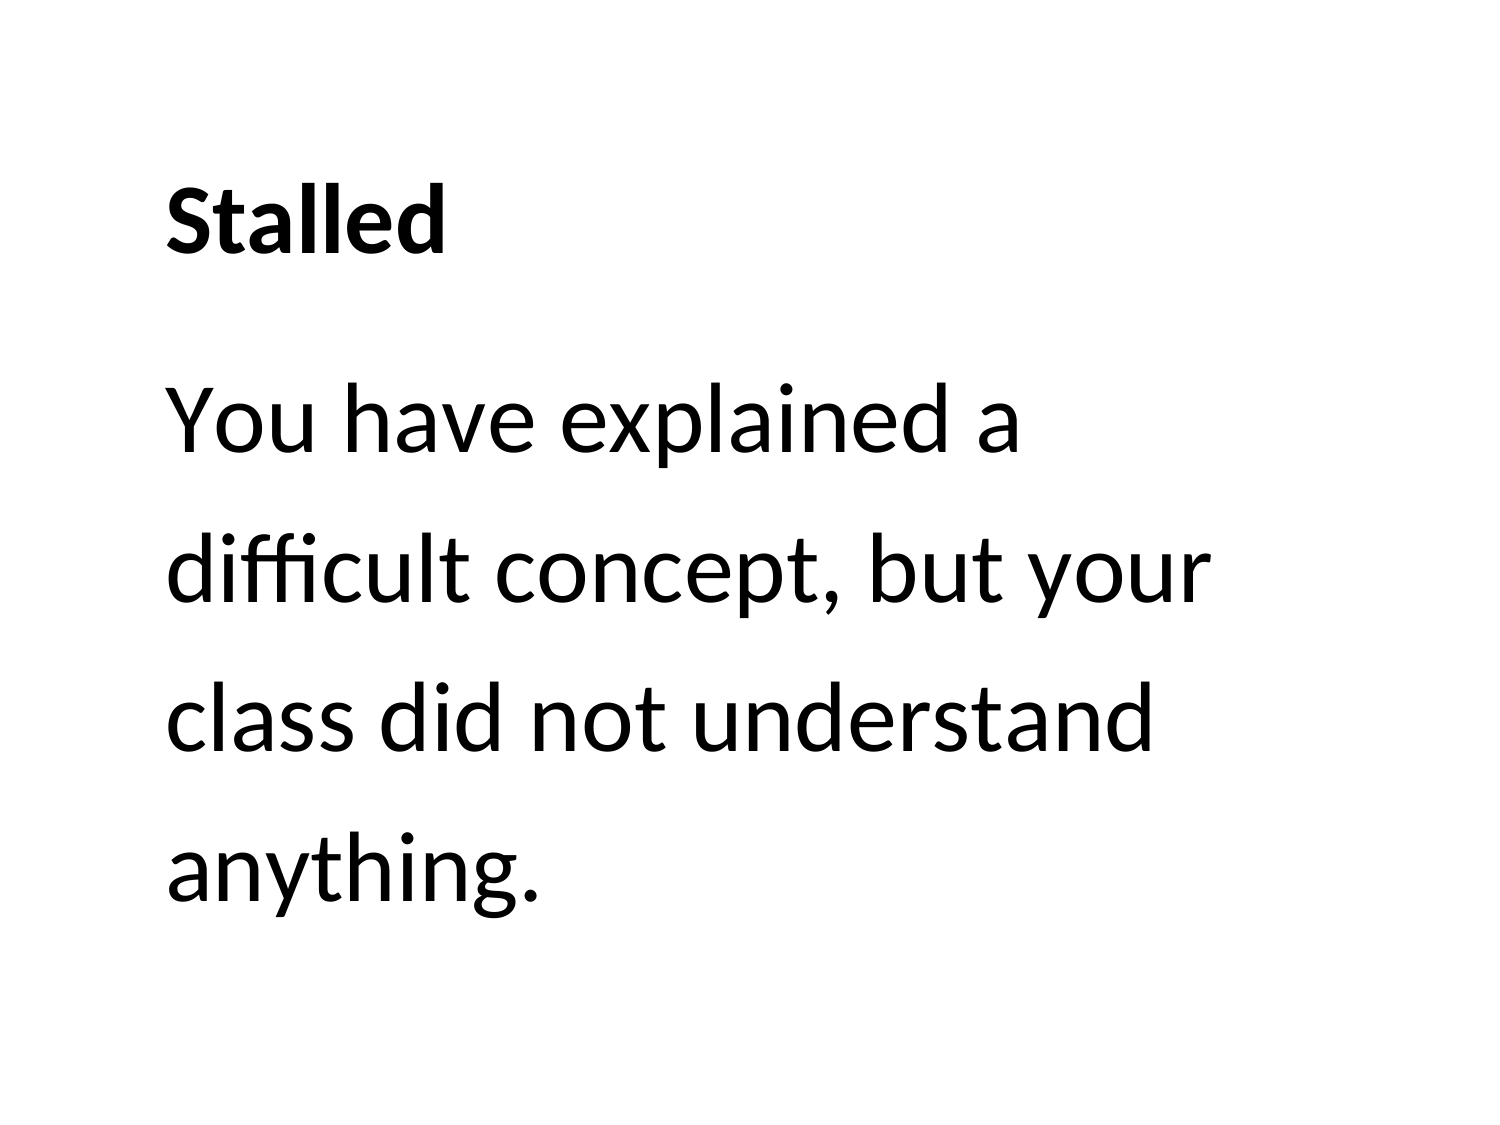

Stalled
You have explained a difficult concept, but your class did not understand anything.